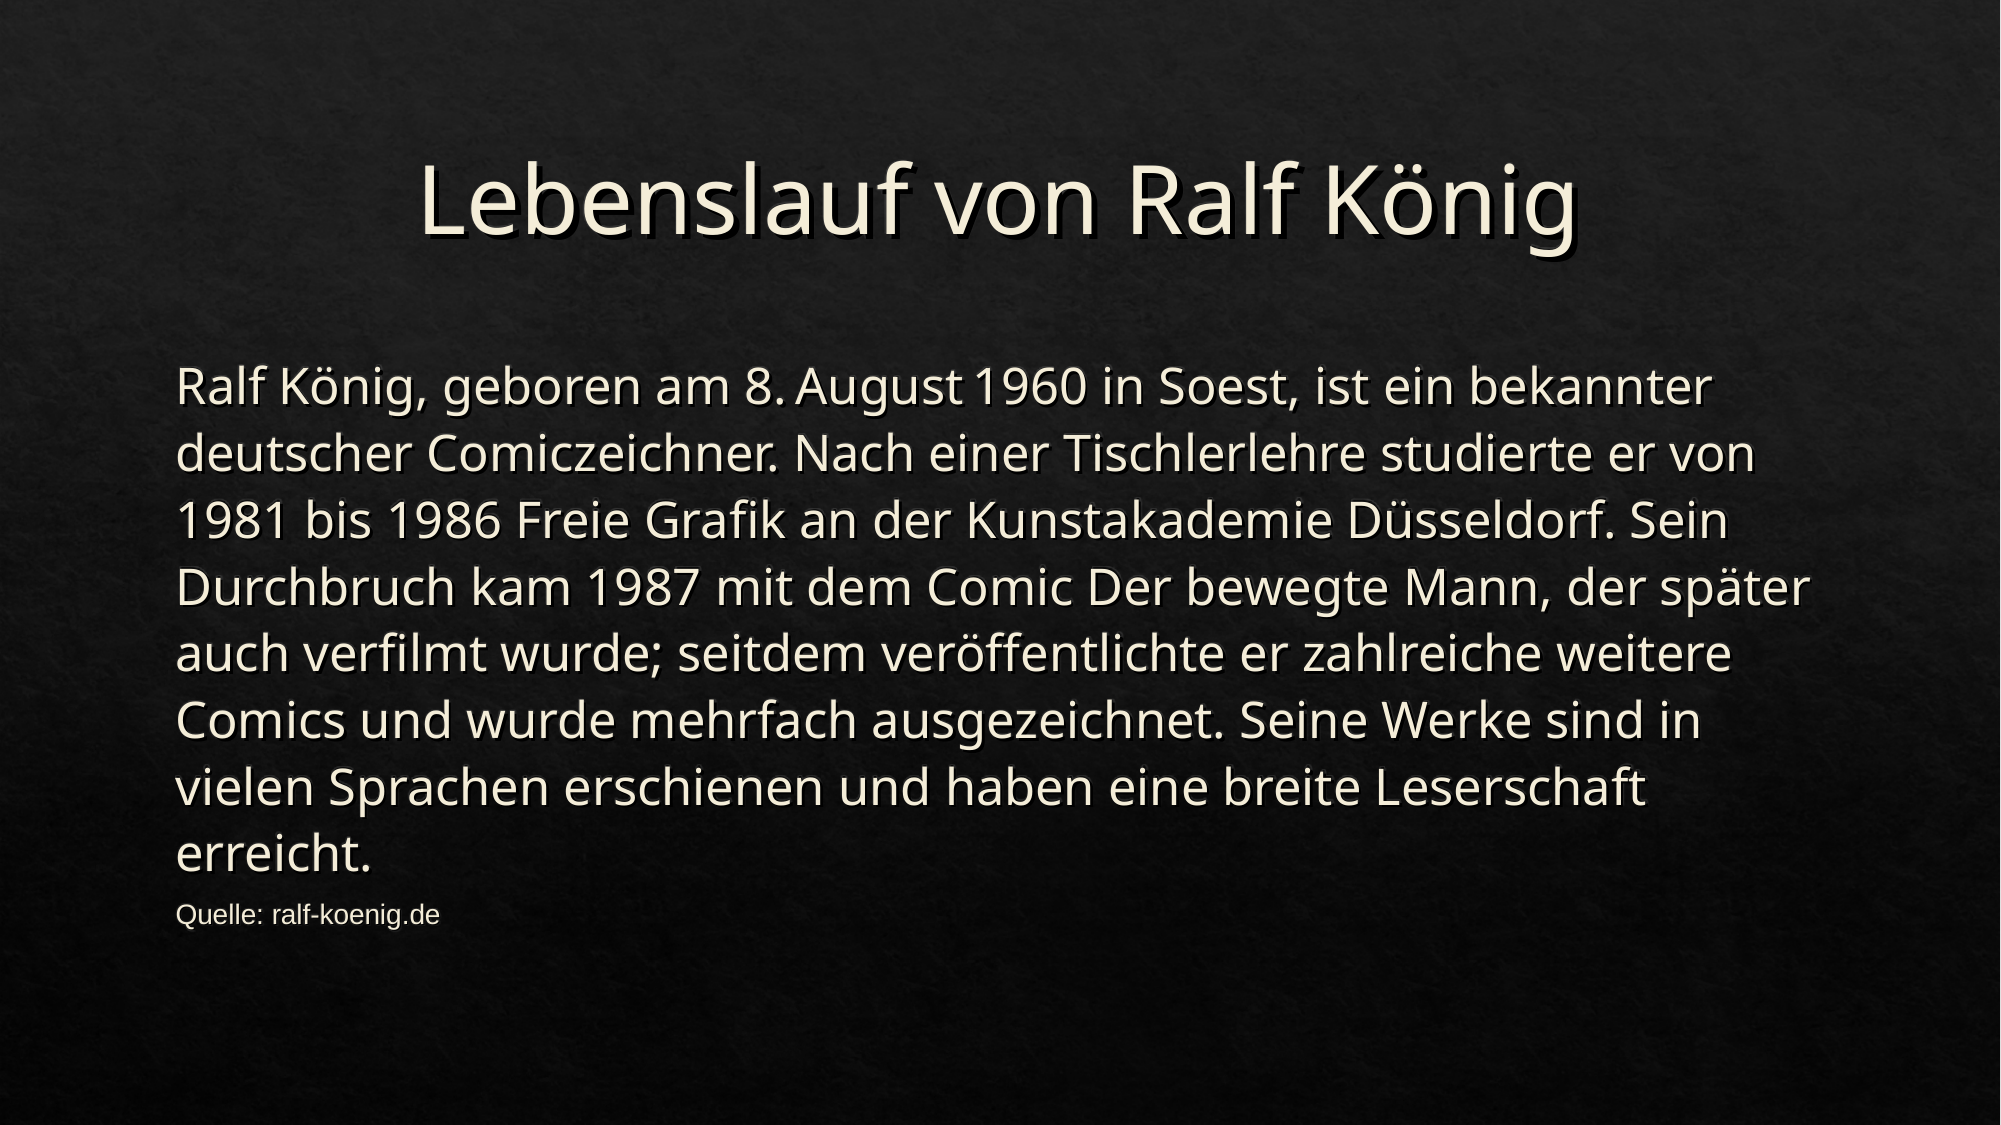

# Lebenslauf von Ralf König
Ralf König, geboren am 8. August 1960 in Soest, ist ein bekannter deutscher Comiczeichner. Nach einer Tischlerlehre studierte er von 1981 bis 1986 Freie Grafik an der Kunstakademie Düsseldorf. Sein Durchbruch kam 1987 mit dem Comic Der bewegte Mann, der später auch verfilmt wurde; seitdem veröffentlichte er zahlreiche weitere Comics und wurde mehrfach ausgezeichnet. Seine Werke sind in vielen Sprachen erschienen und haben eine breite Leserschaft erreicht.
Quelle: ralf-koenig.de